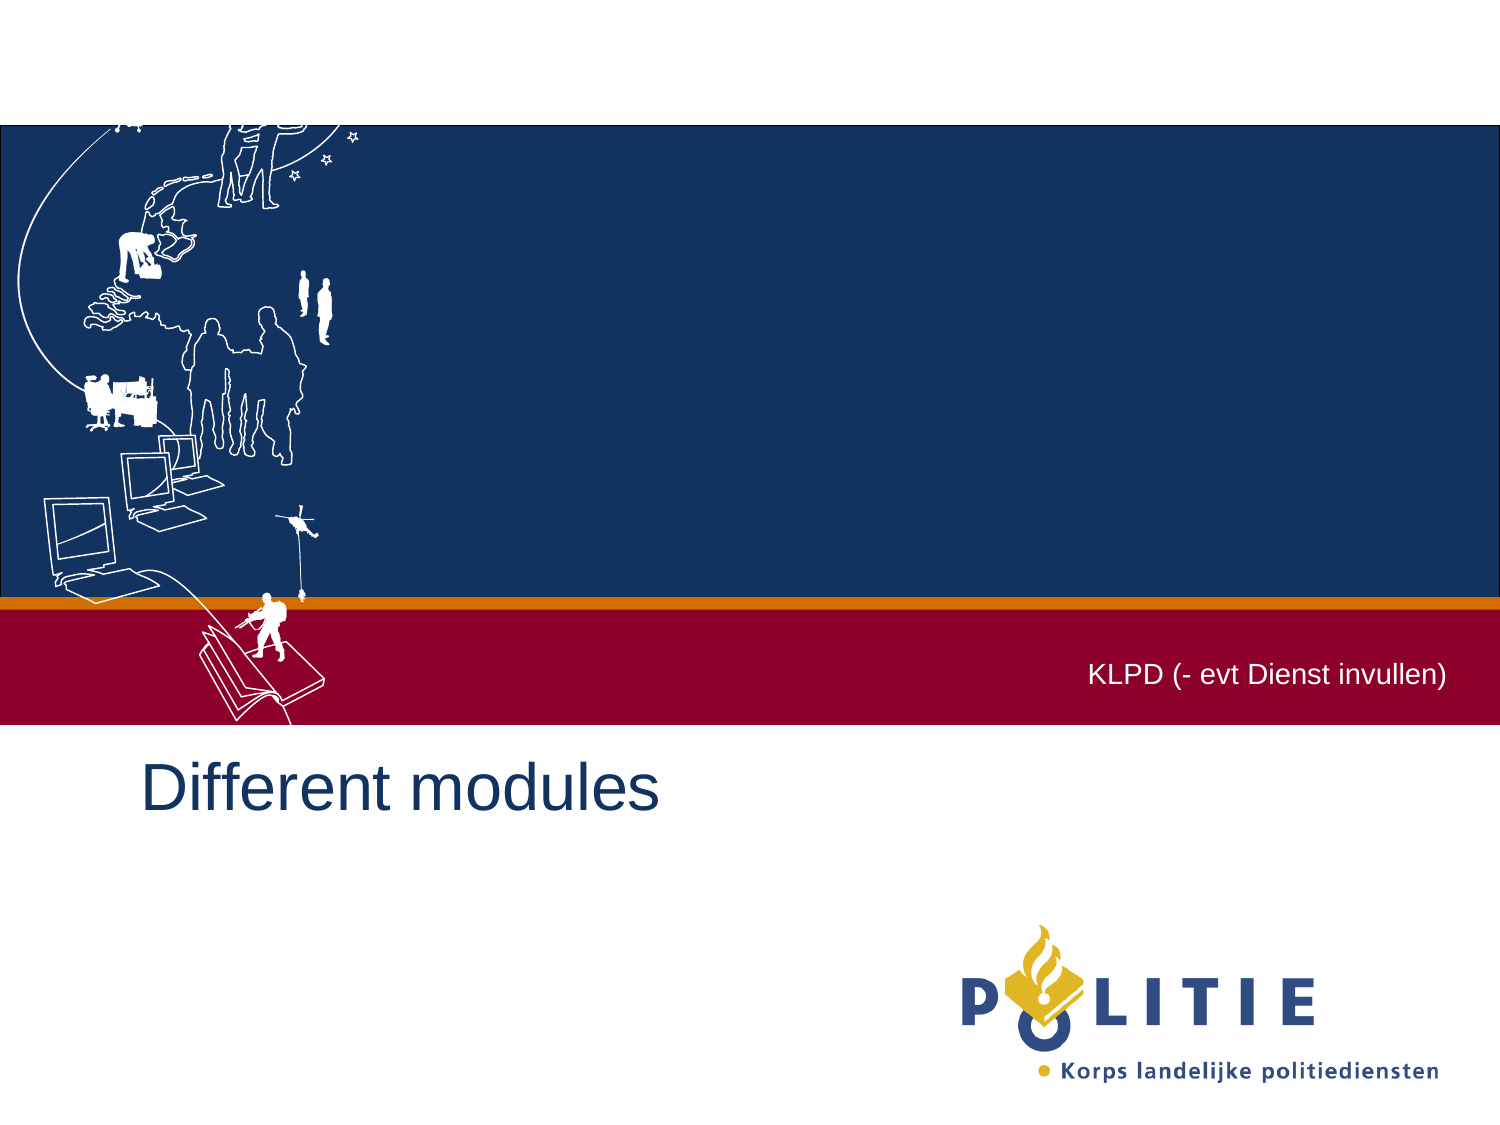

# KLPD (- evt Dienst invullen)
Different modules